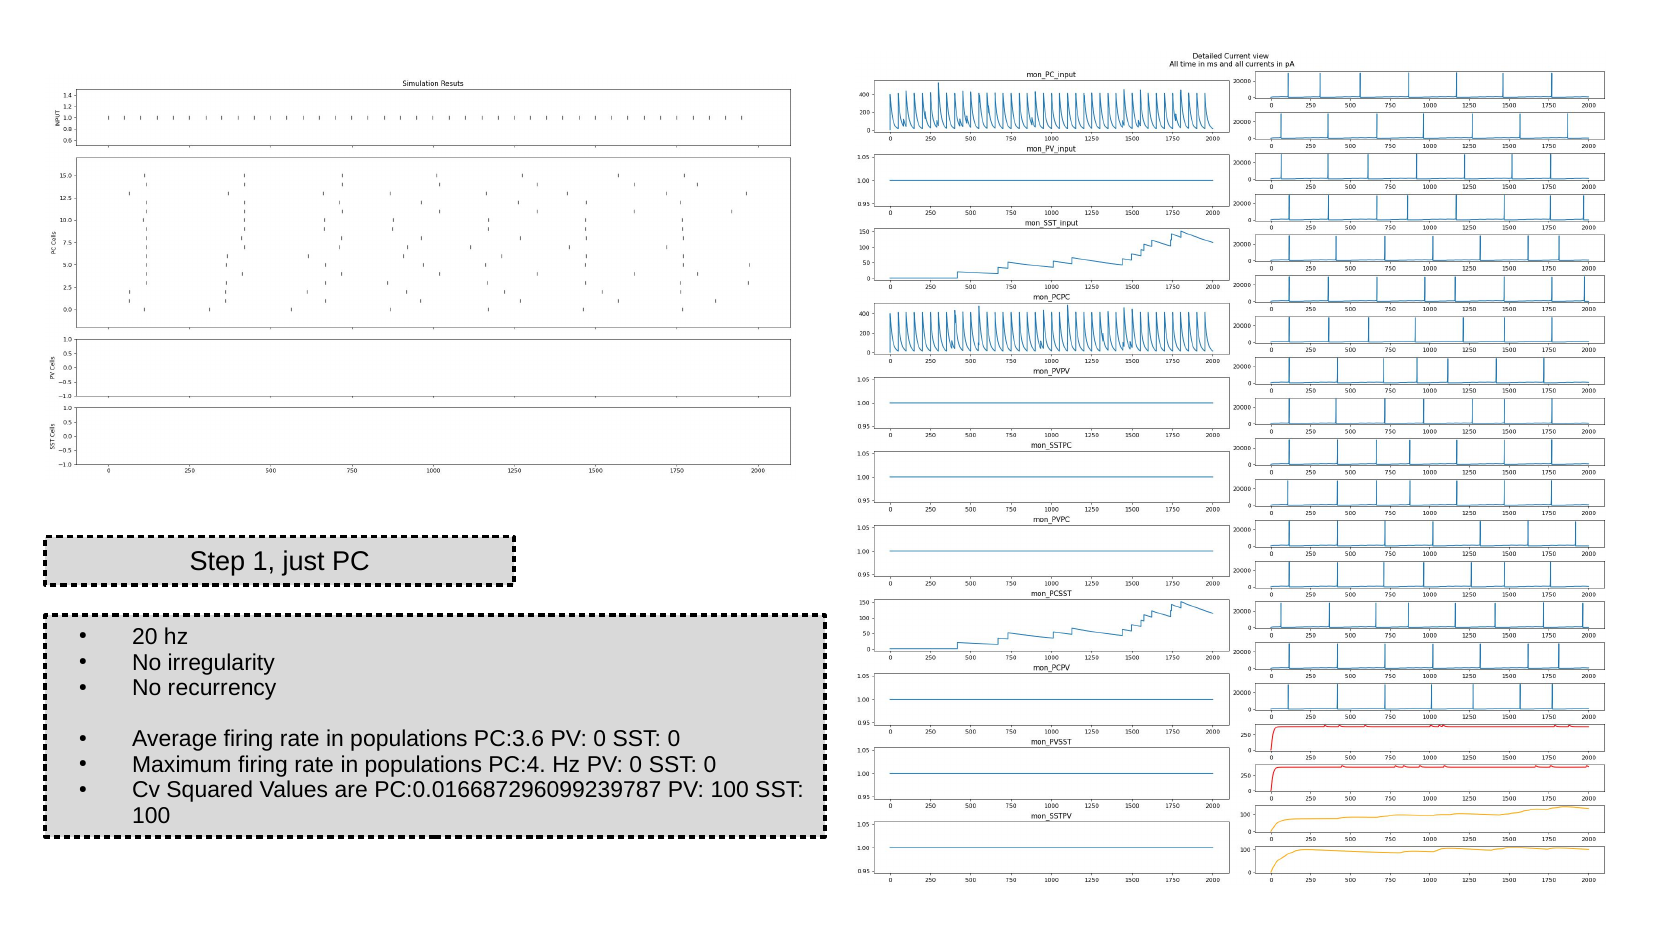

#
Step 1, just PC
20 hz
No irregularity
No recurrency
Average firing rate in populations PC:3.6 PV: 0 SST: 0
Maximum firing rate in populations PC:4. Hz PV: 0 SST: 0
Cv Squared Values are PC:0.016687296099239787 PV: 100 SST: 100